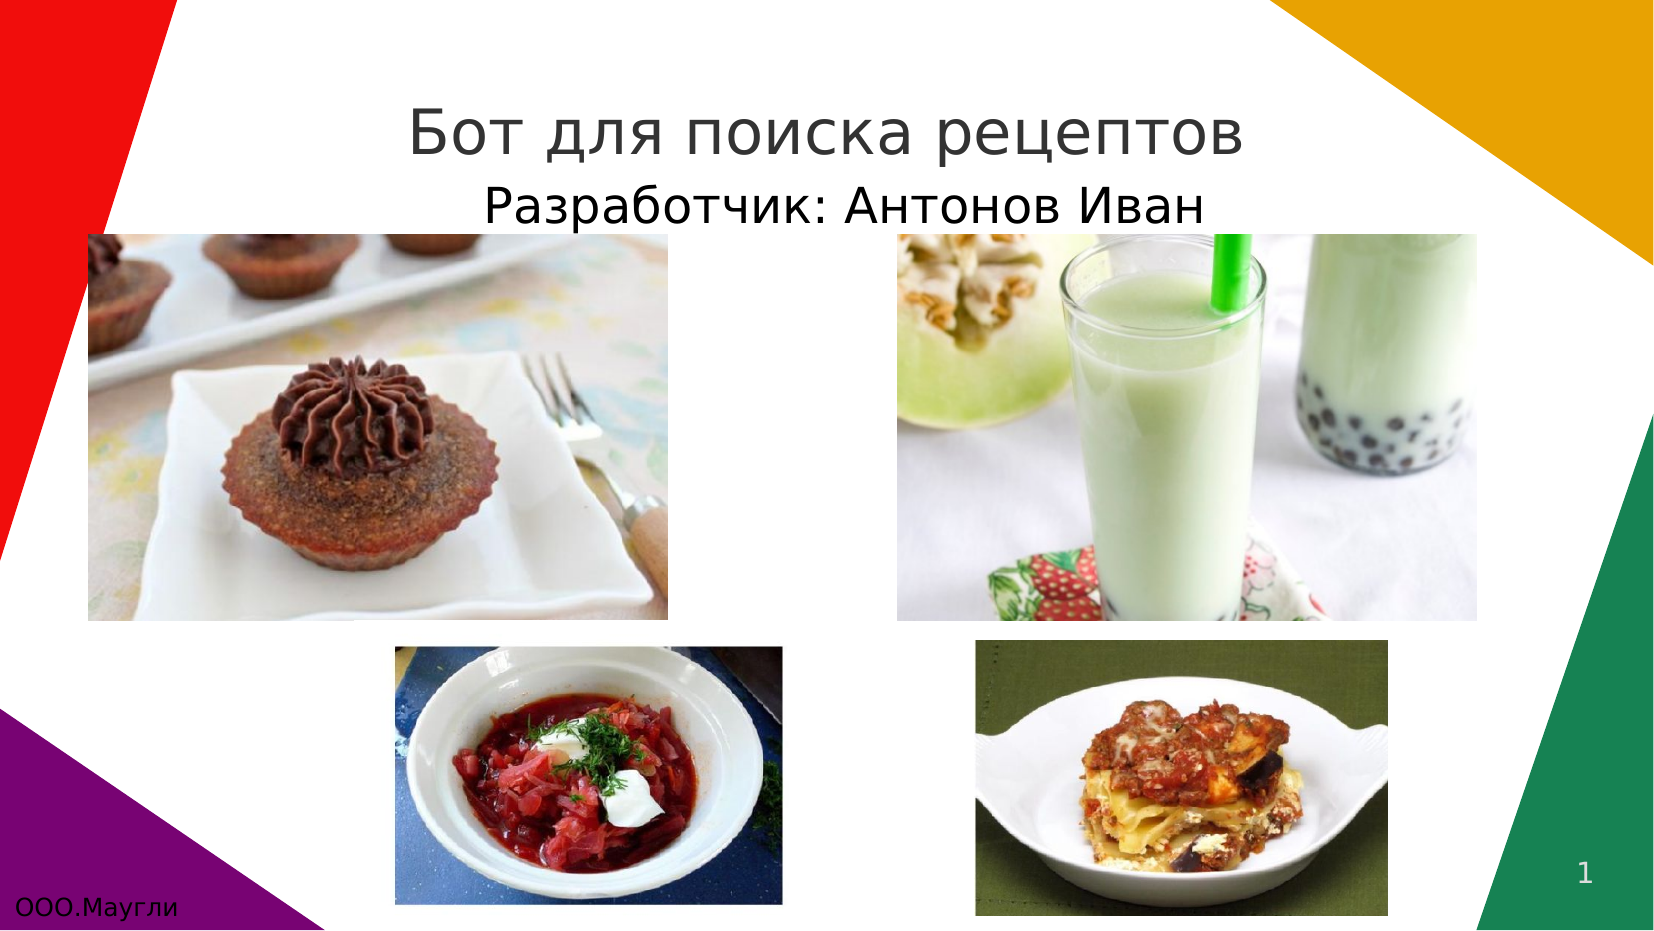

# Бот для поиска рецептов
Разработчик: Антонов Иван
1
ООО.Маугли